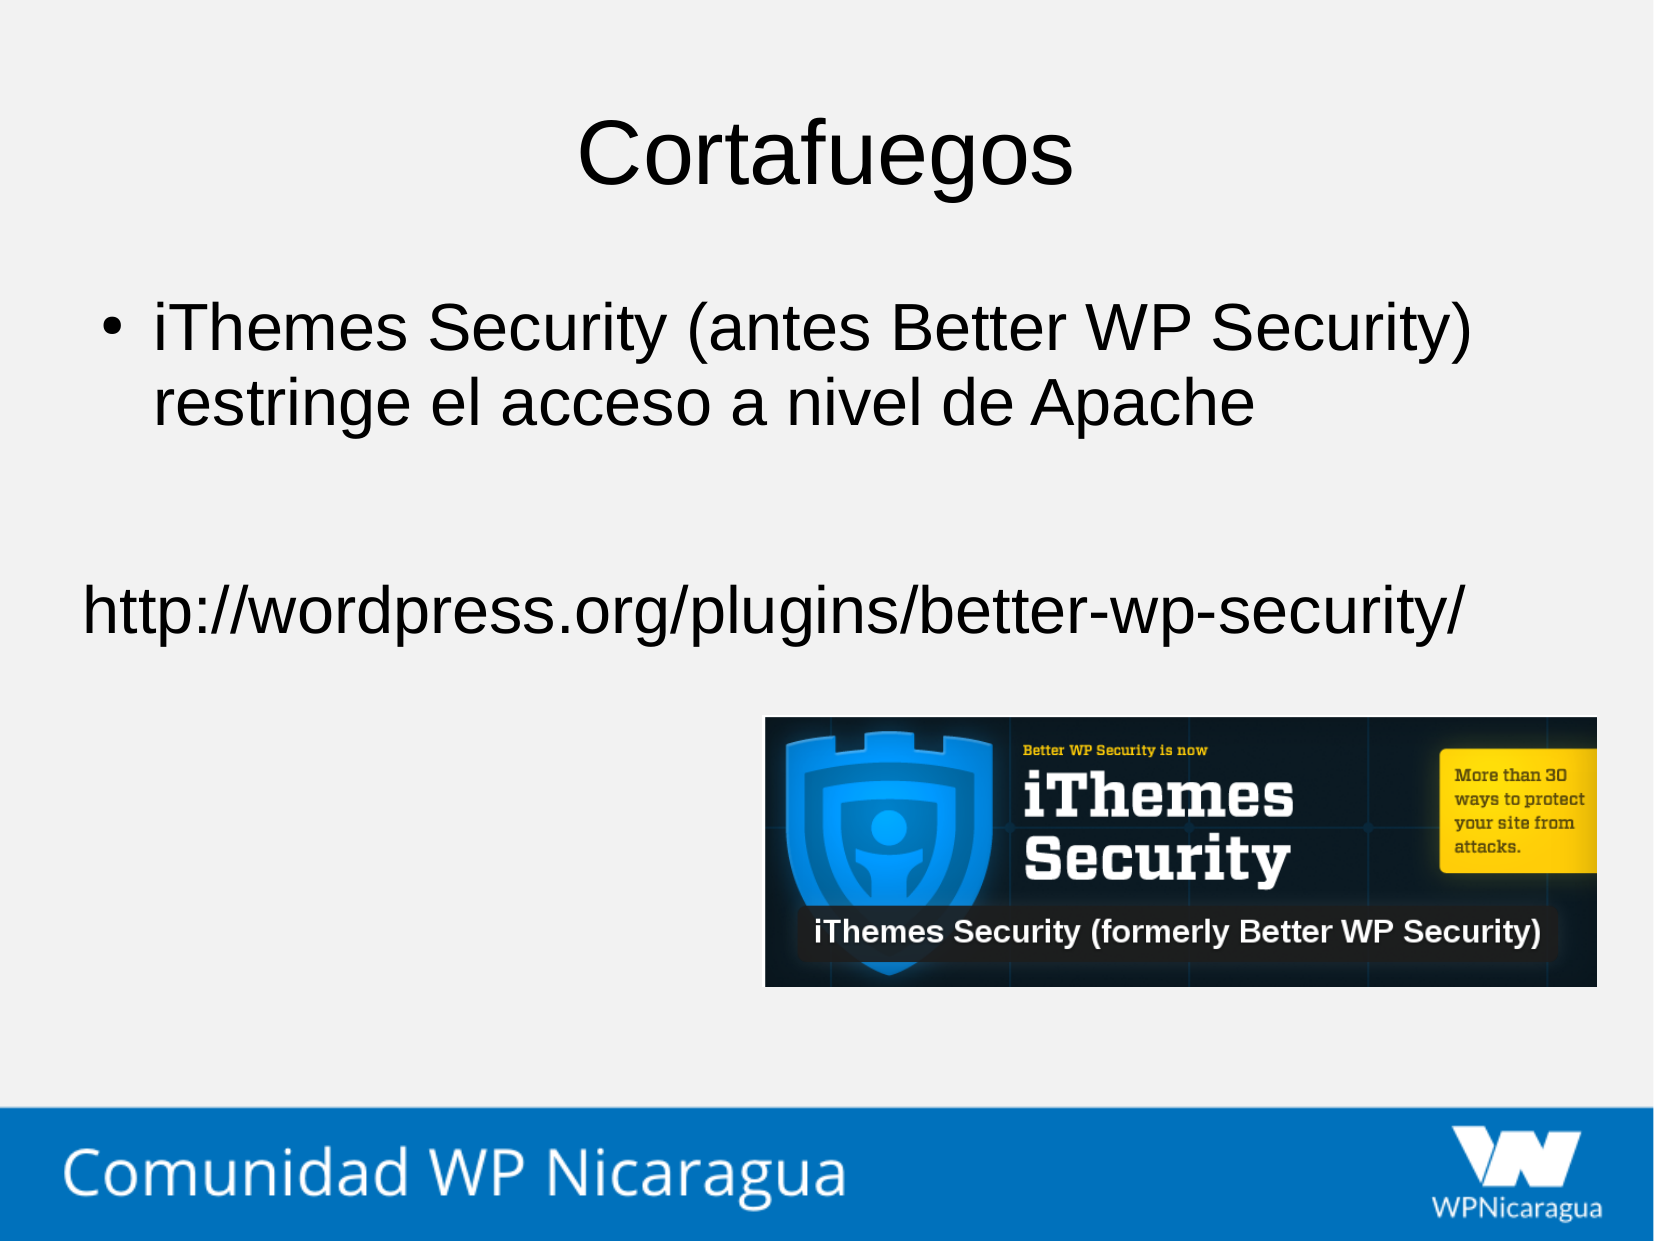

Cortafuegos
# iThemes Security (antes Better WP Security) restringe el acceso a nivel de Apache
http://wordpress.org/plugins/better-wp-security/